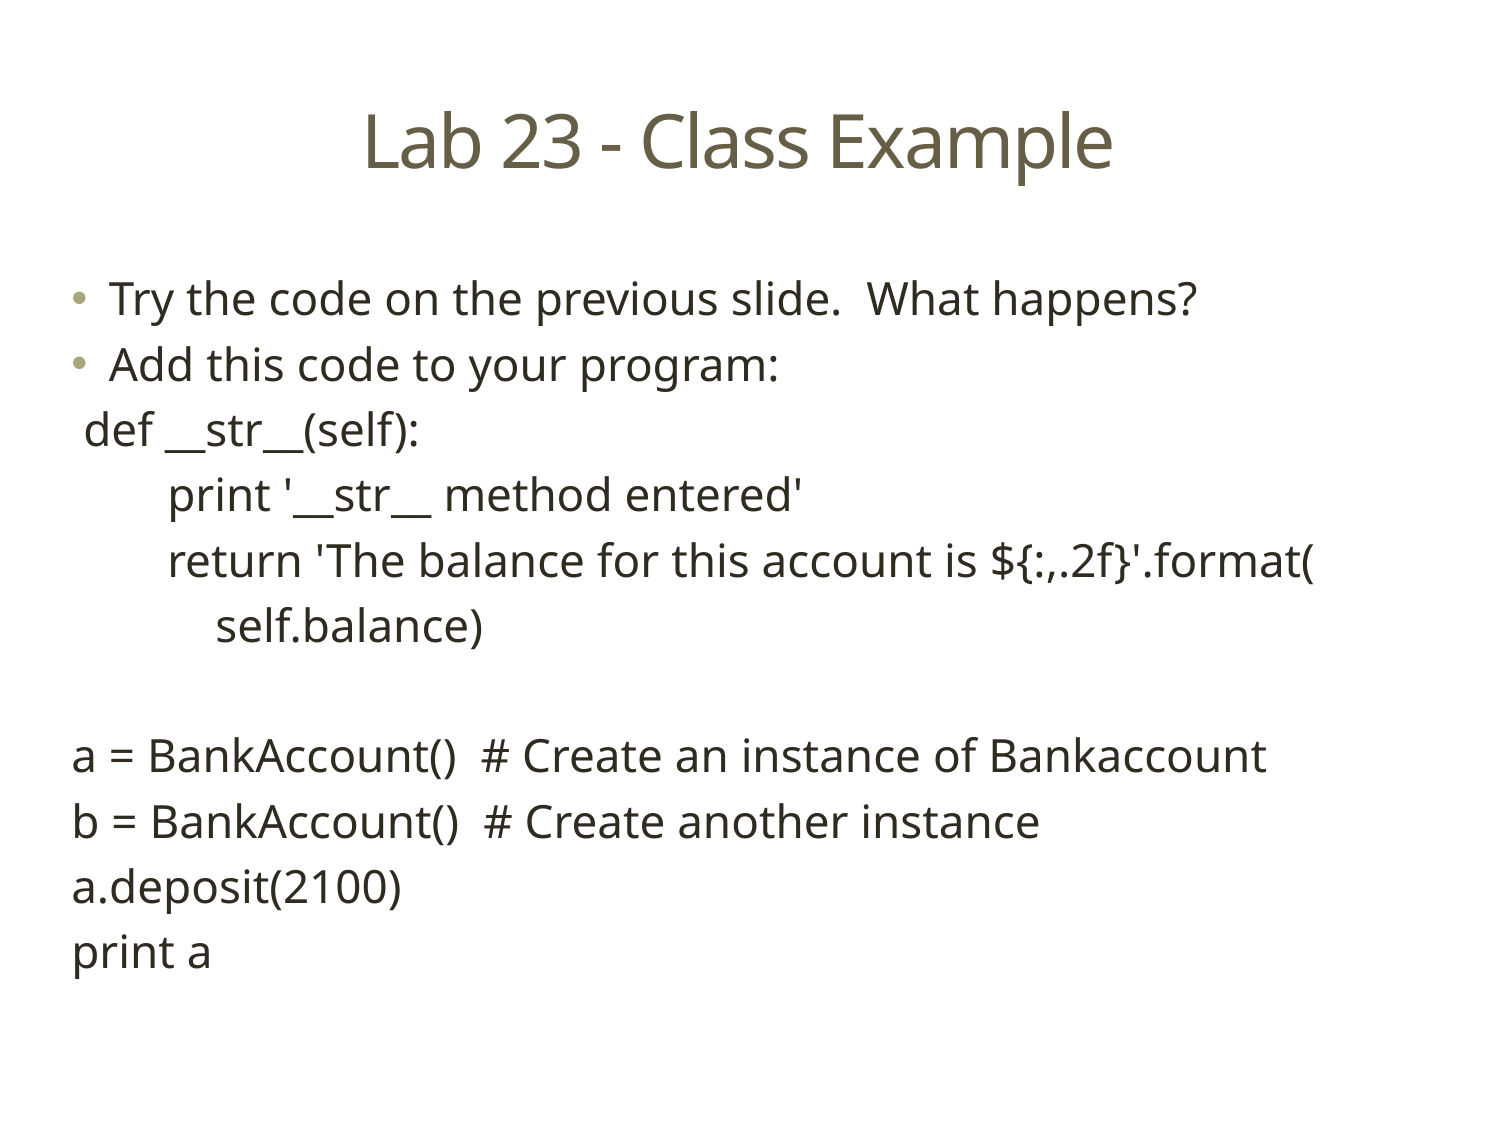

# Lab 23 - Class Example
Try the code on the previous slide. What happens?
Add this code to your program:
 def __str__(self):
 print '__str__ method entered'
 return 'The balance for this account is ${:,.2f}'.format(
 self.balance)
a = BankAccount() # Create an instance of Bankaccount
b = BankAccount() # Create another instance
a.deposit(2100)
print a